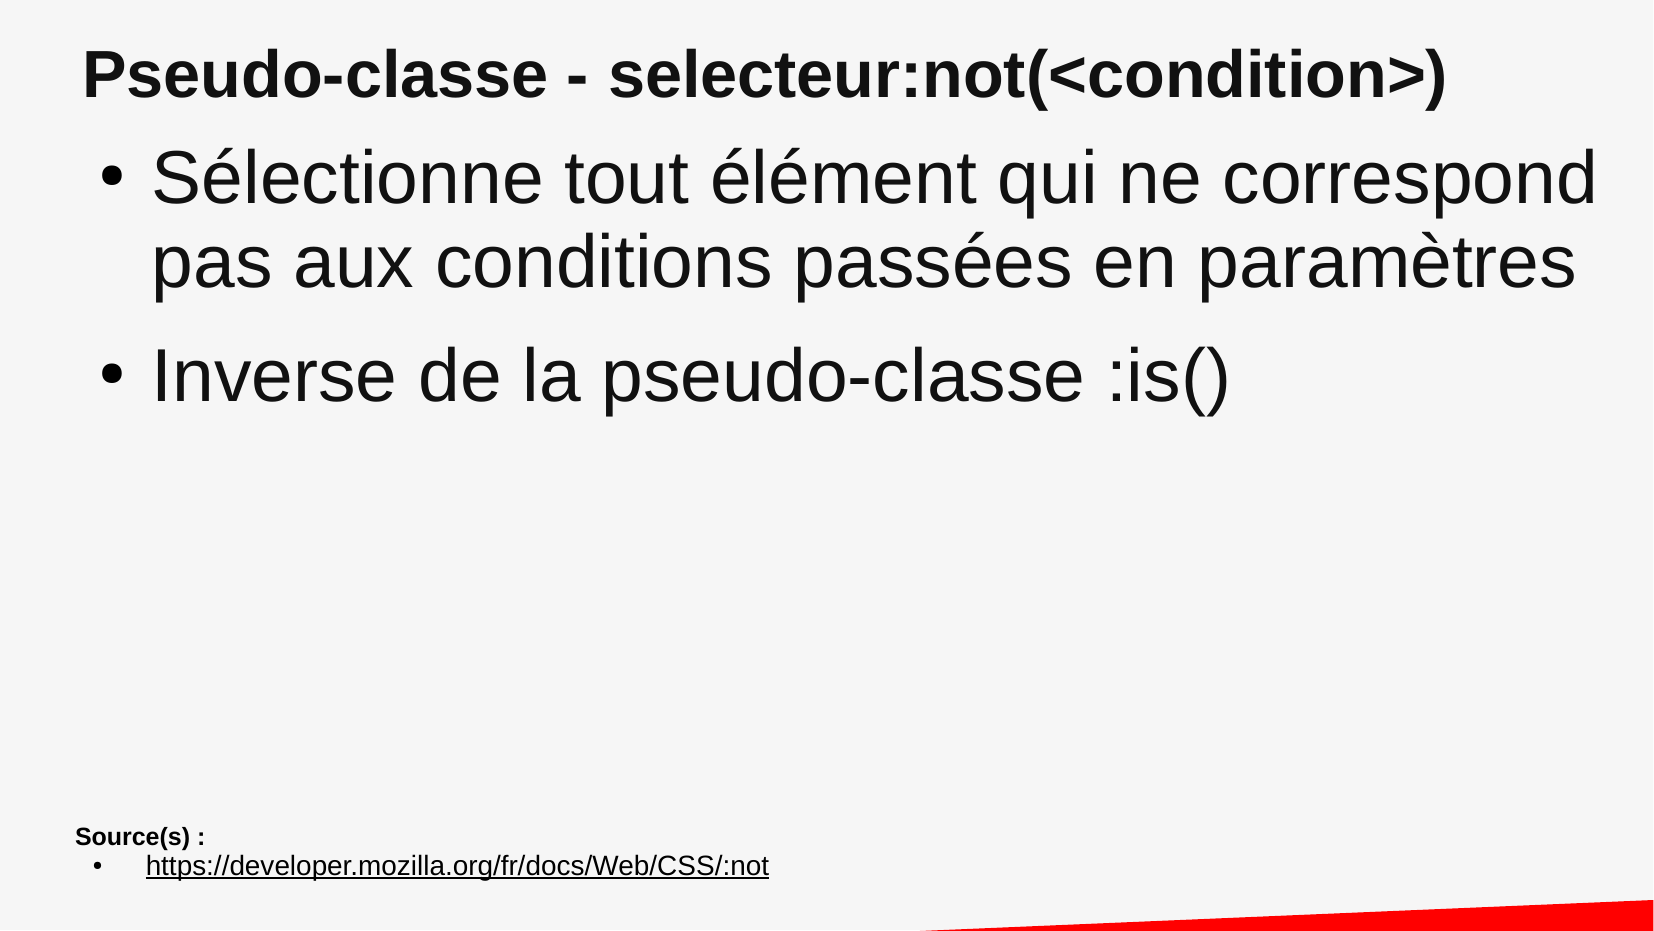

# Pseudo-classe - selecteur:not(<condition>)
Sélectionne tout élément qui ne correspond pas aux conditions passées en paramètres
Inverse de la pseudo-classe :is()
Source(s) :
https://developer.mozilla.org/fr/docs/Web/CSS/:not